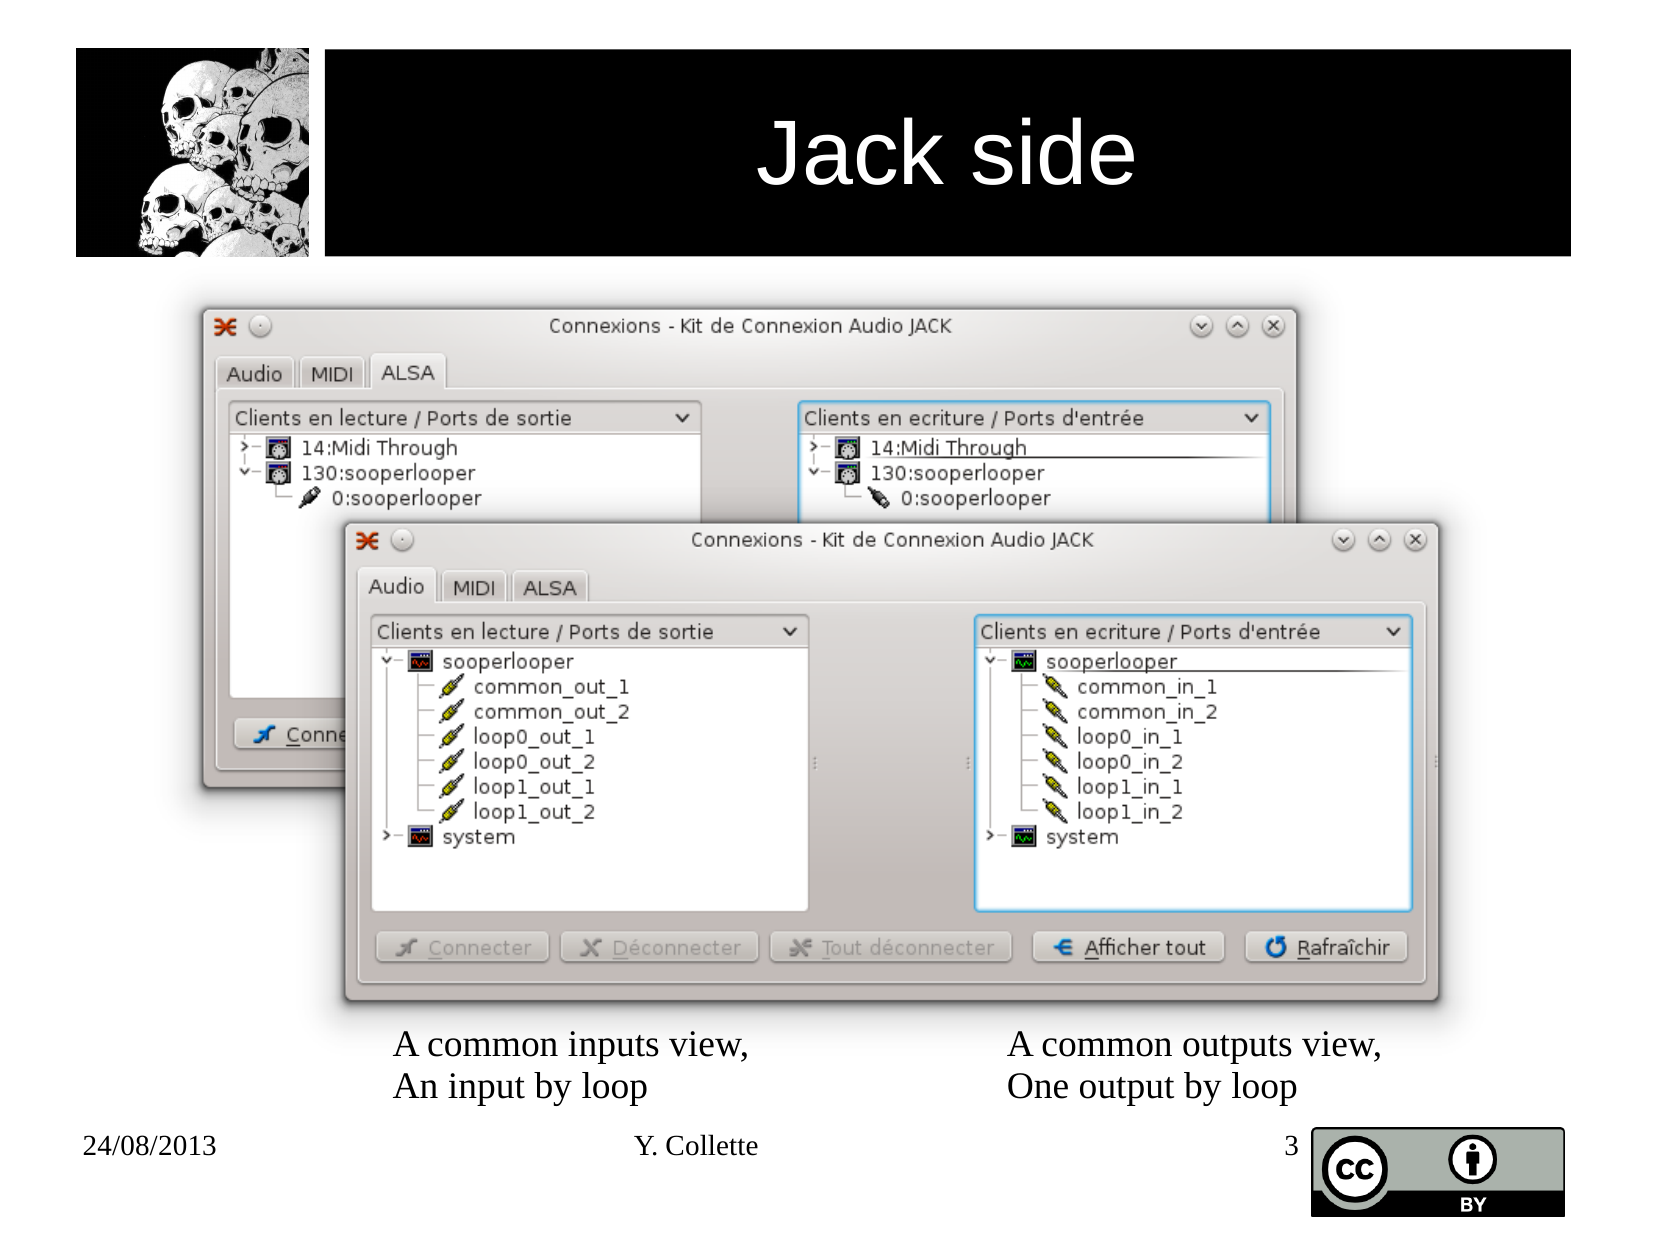

# Jack side
A common inputs view,
An input by loop
A common outputs view,
One output by loop
Y. Collette
3